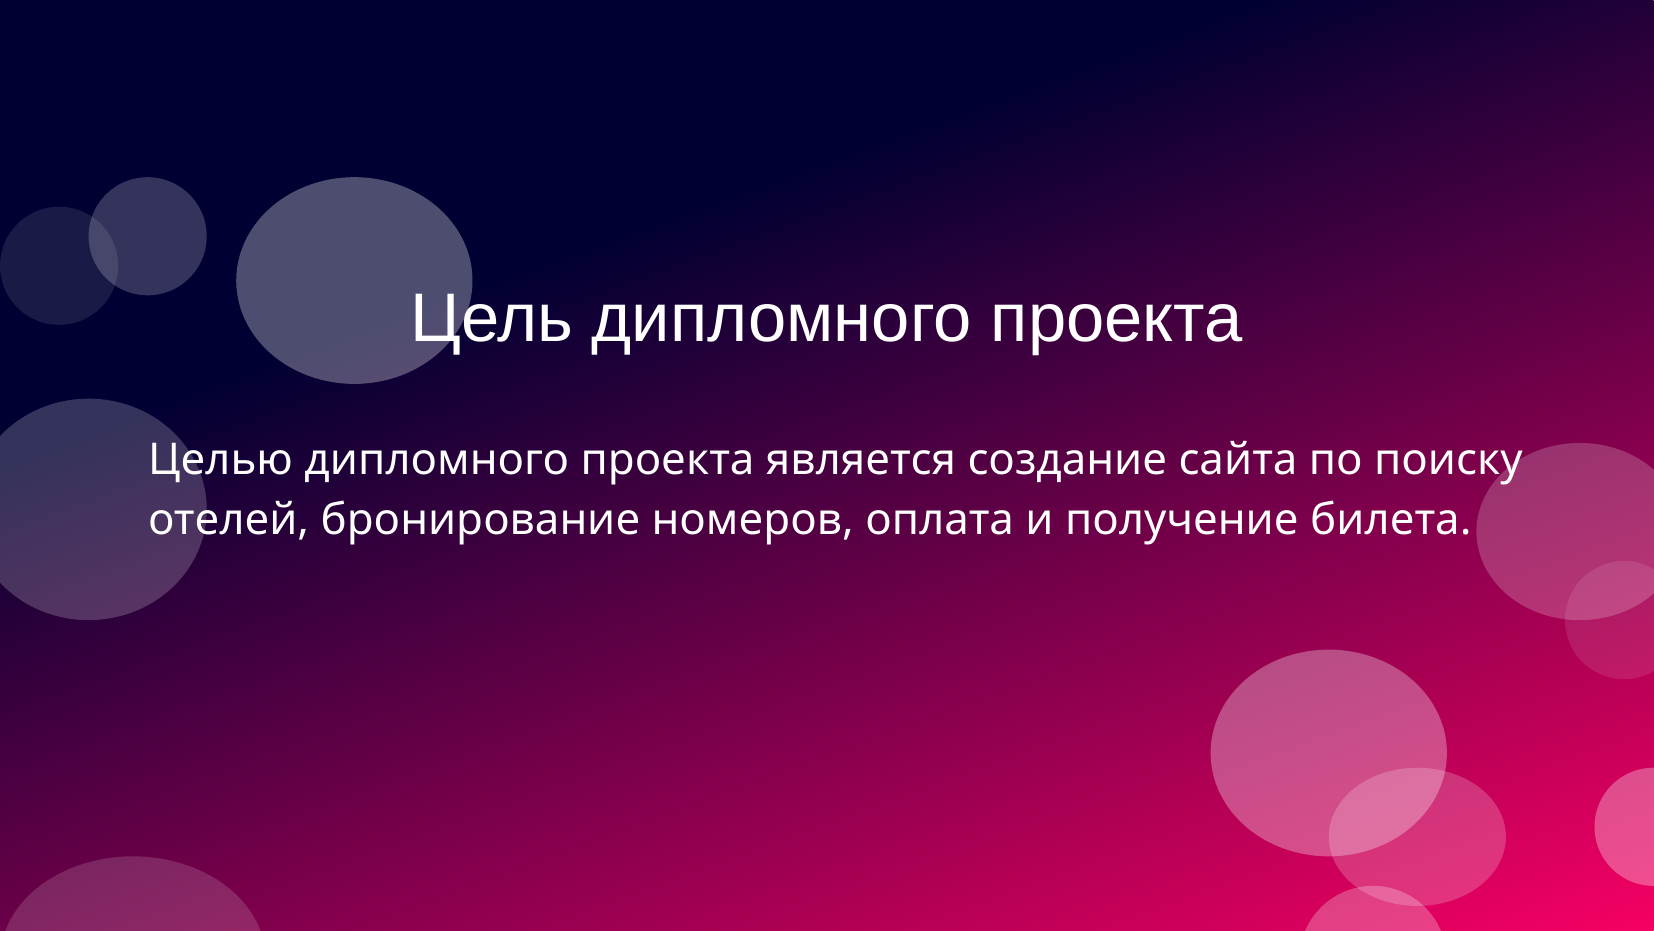

# Цель дипломного проекта
Целью дипломного проекта является создание сайта по поиску отелей, бронирование номеров, оплата и получение билета.